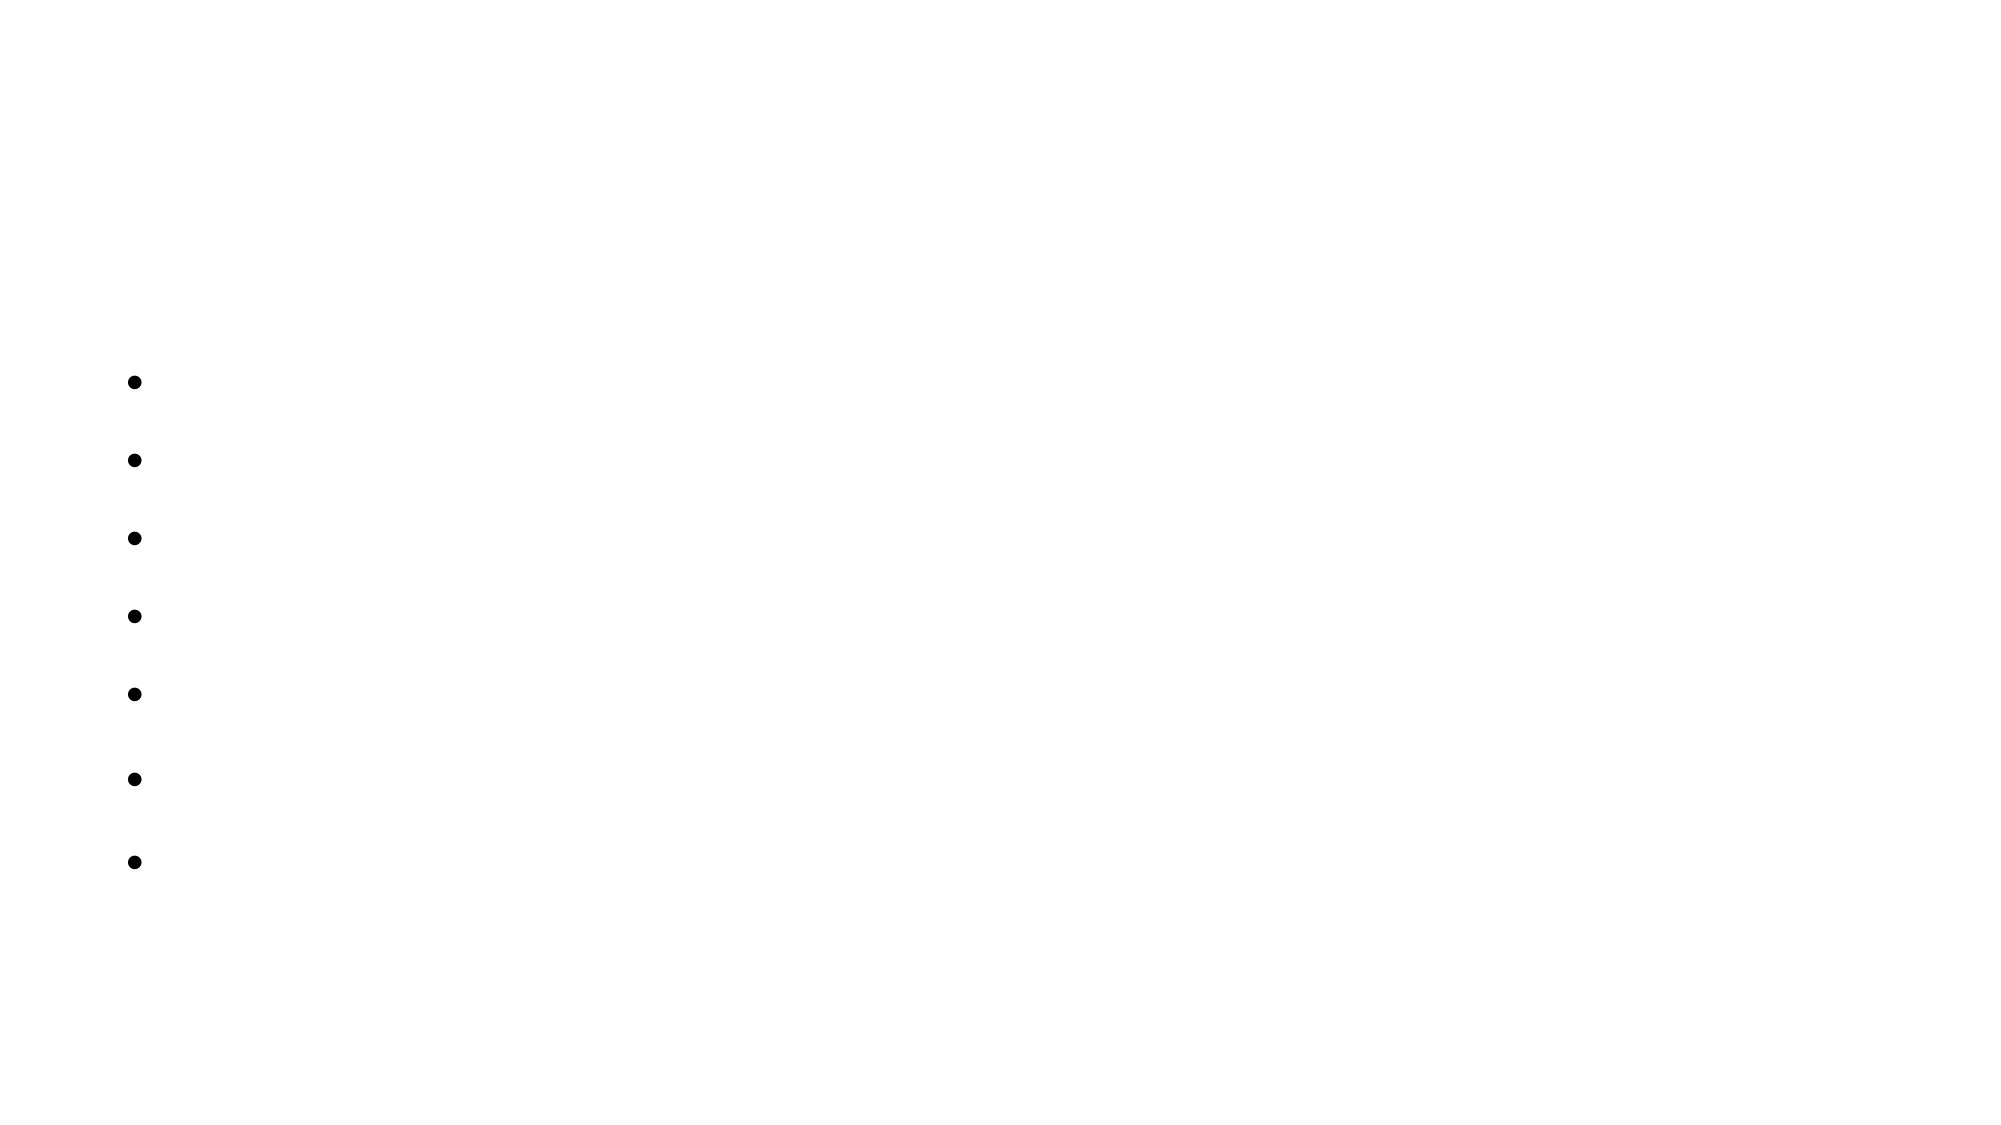

# Intérêt de l’outil
 Outil spécialisé dans la production de fichiers finaux,
 Permet de simplifier le code,
 Il est configurable,
 Il existe de nombreux plugins,
 Tout se fait par le biais de commandes.